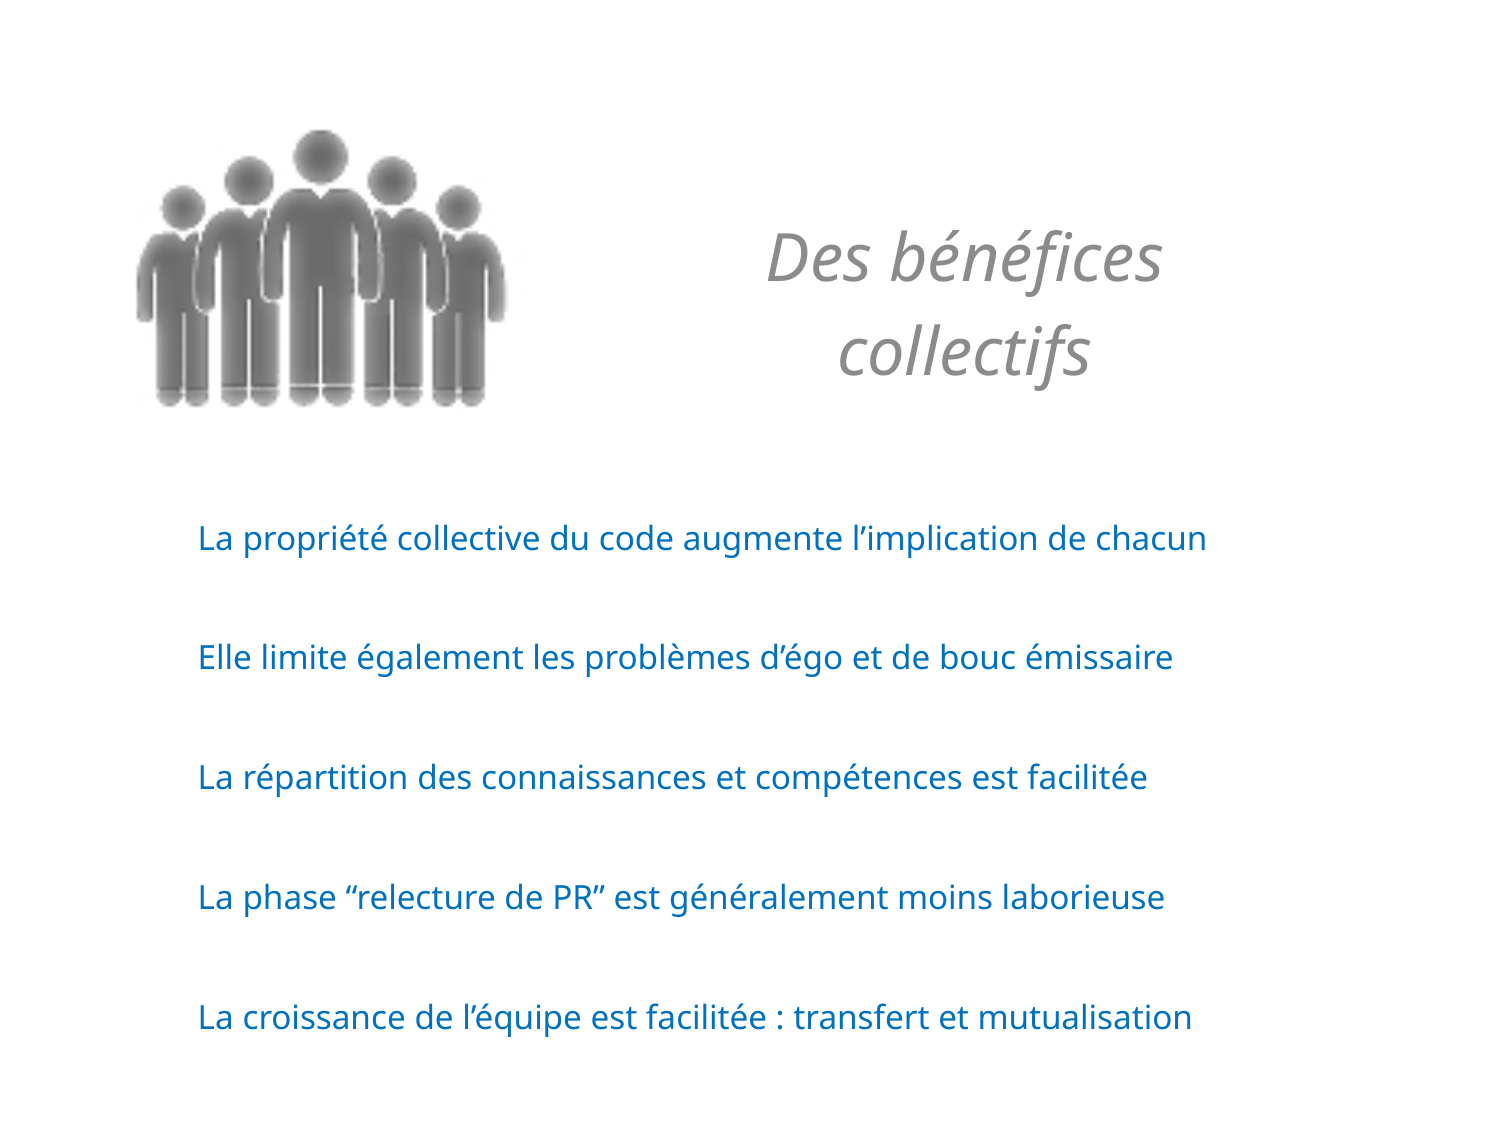

Des bénéfices
collectifs
La propriété collective du code augmente l’implication de chacun
Elle limite également les problèmes d’égo et de bouc émissaire
La répartition des connaissances et compétences est facilitée
La phase “relecture de PR” est généralement moins laborieuse
La croissance de l’équipe est facilitée : transfert et mutualisation